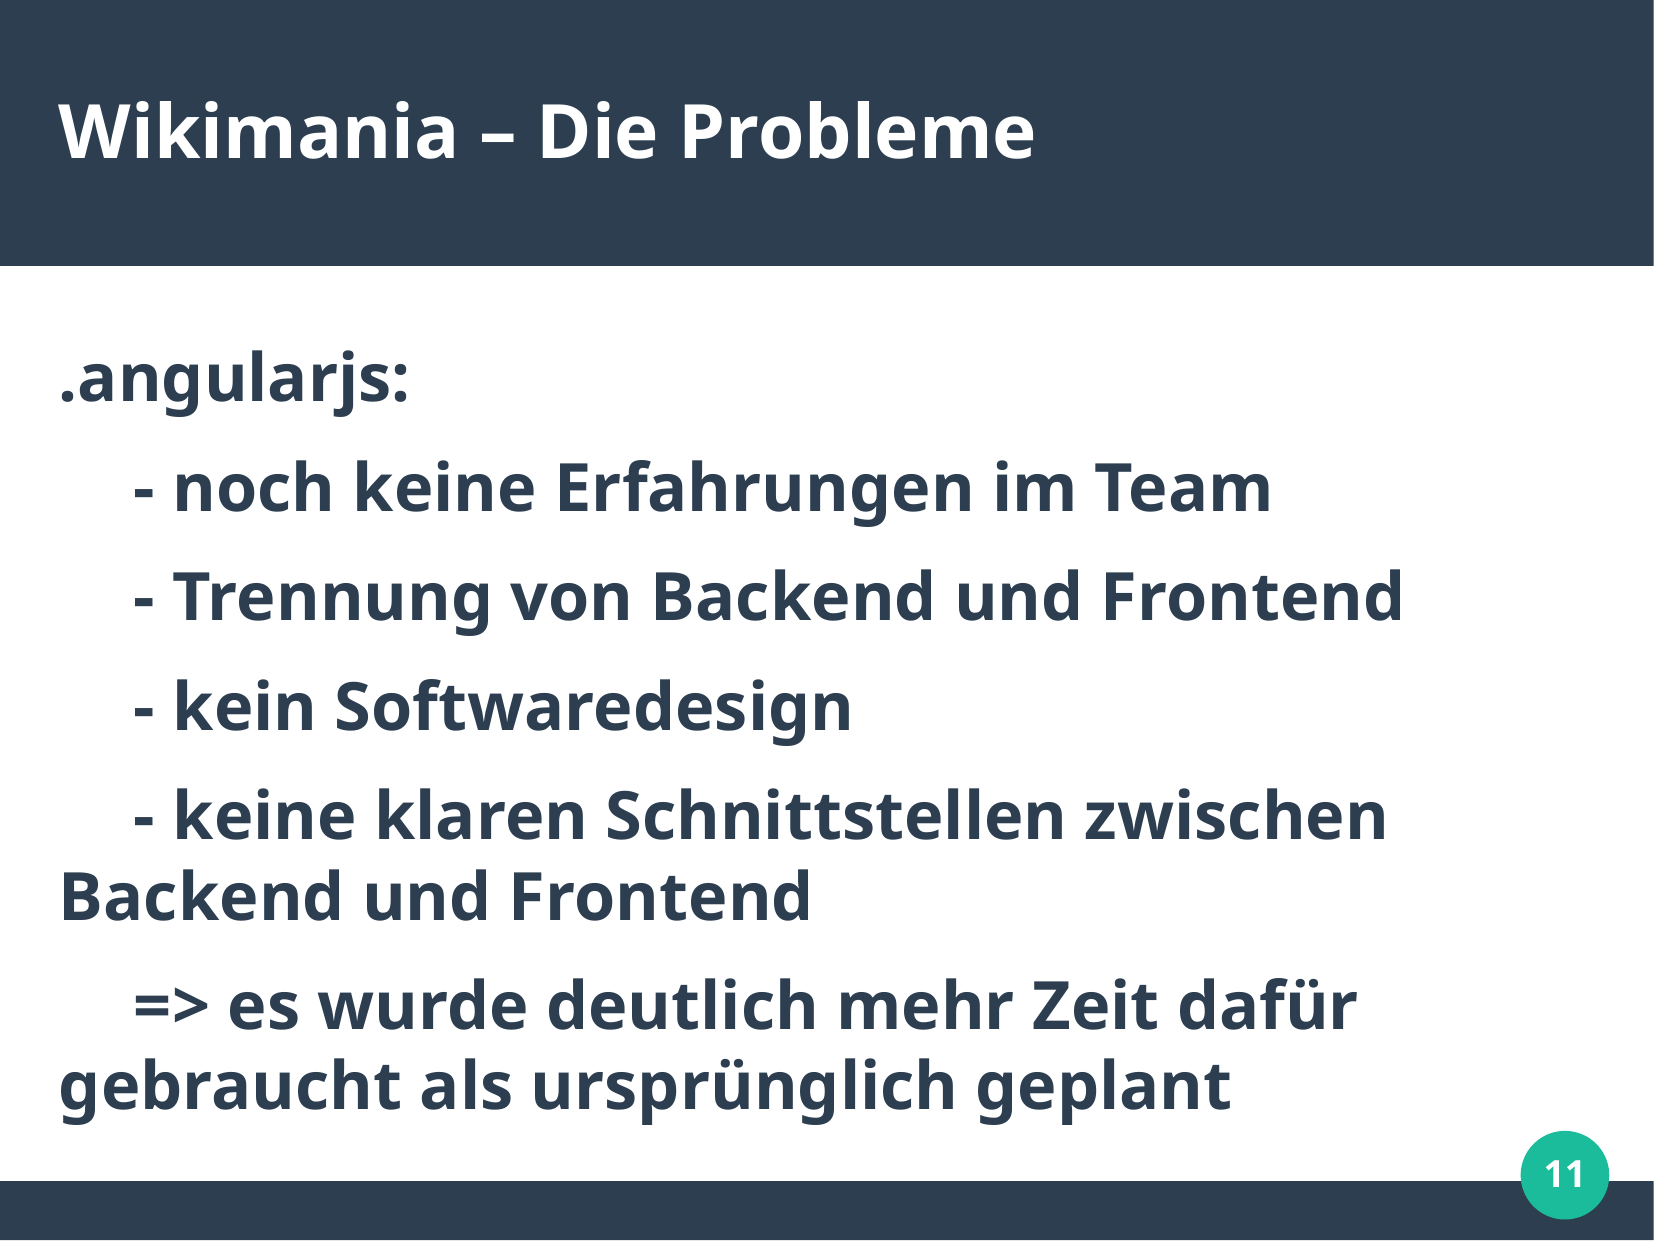

# Wikimania – Die Probleme
.angularjs:
	- noch keine Erfahrungen im Team
	- Trennung von Backend und Frontend
	- kein Softwaredesign
	- keine klaren Schnittstellen zwischen Backend und Frontend
	=> es wurde deutlich mehr Zeit dafür gebraucht als ursprünglich geplant